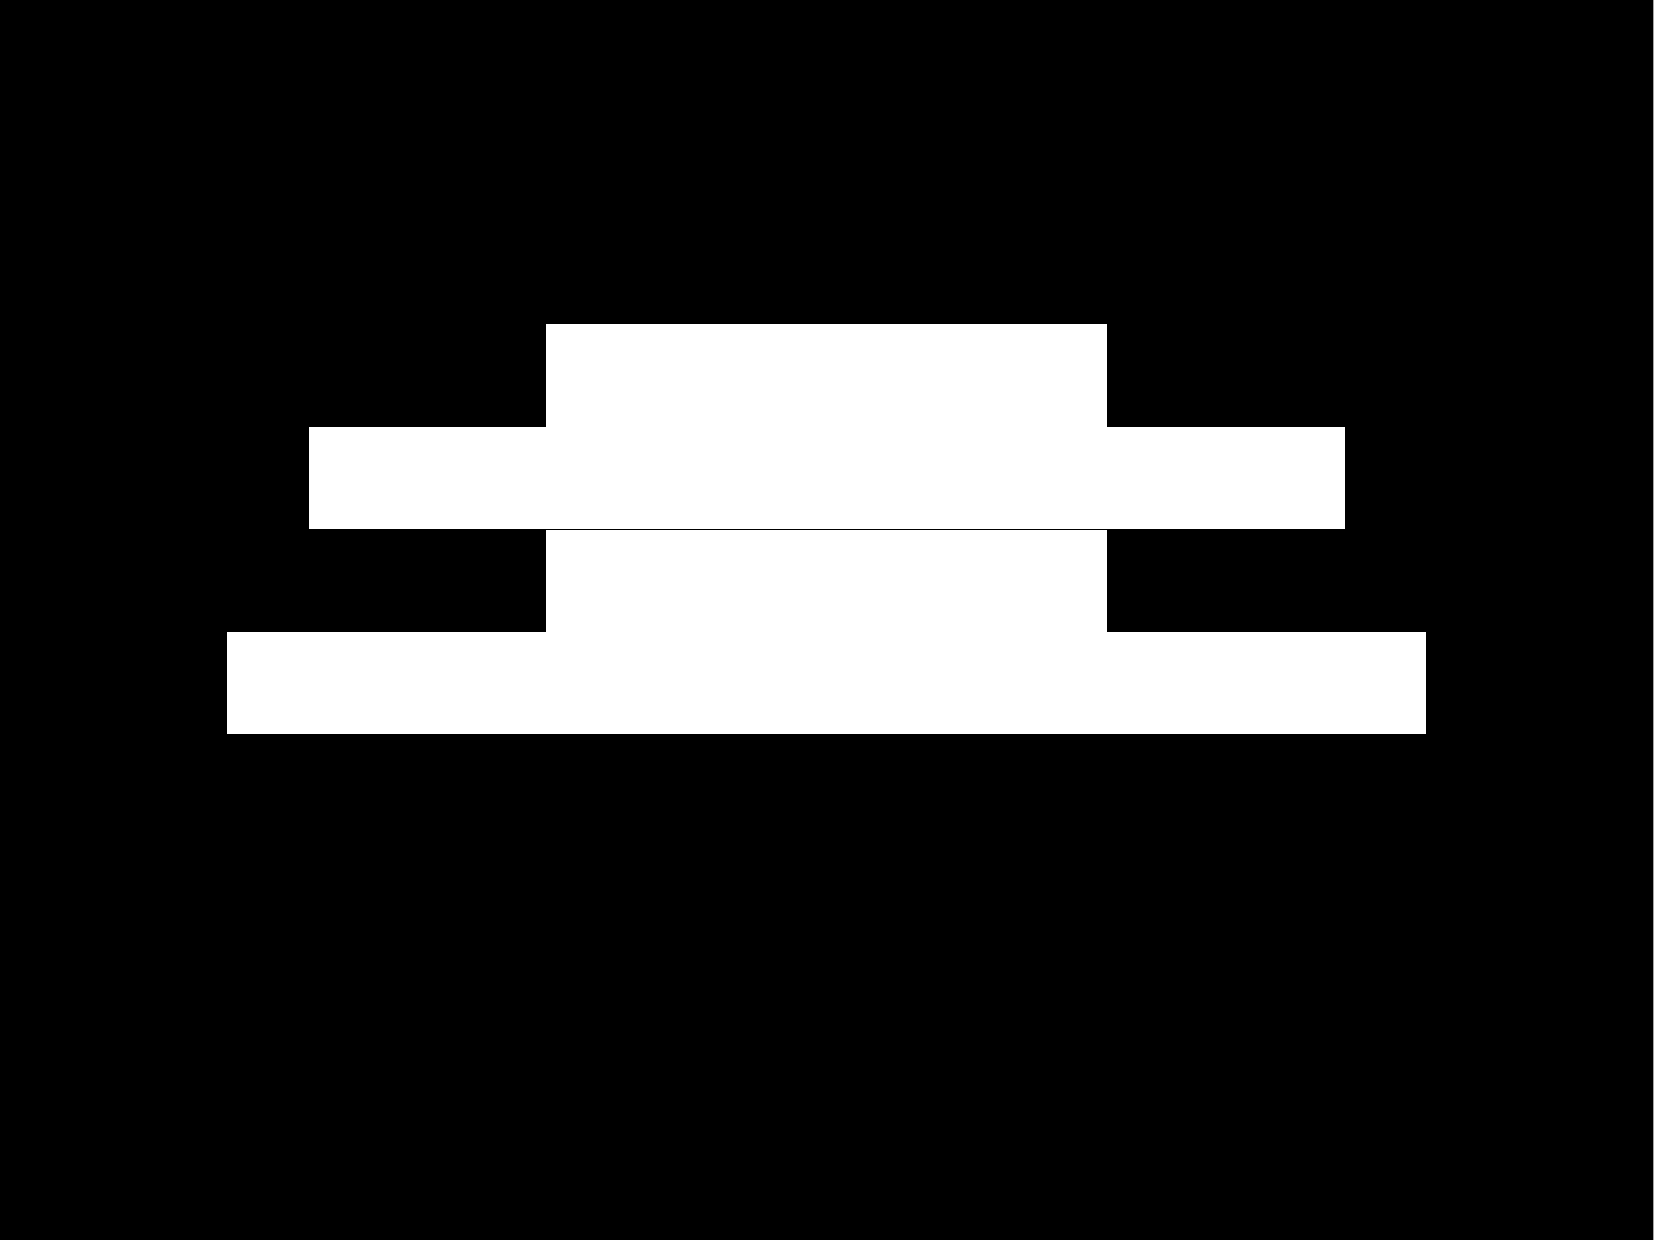

# Derrama fogo
E queima toda iniquidade
Derrama fogo
Purifica-me com Tua verdade